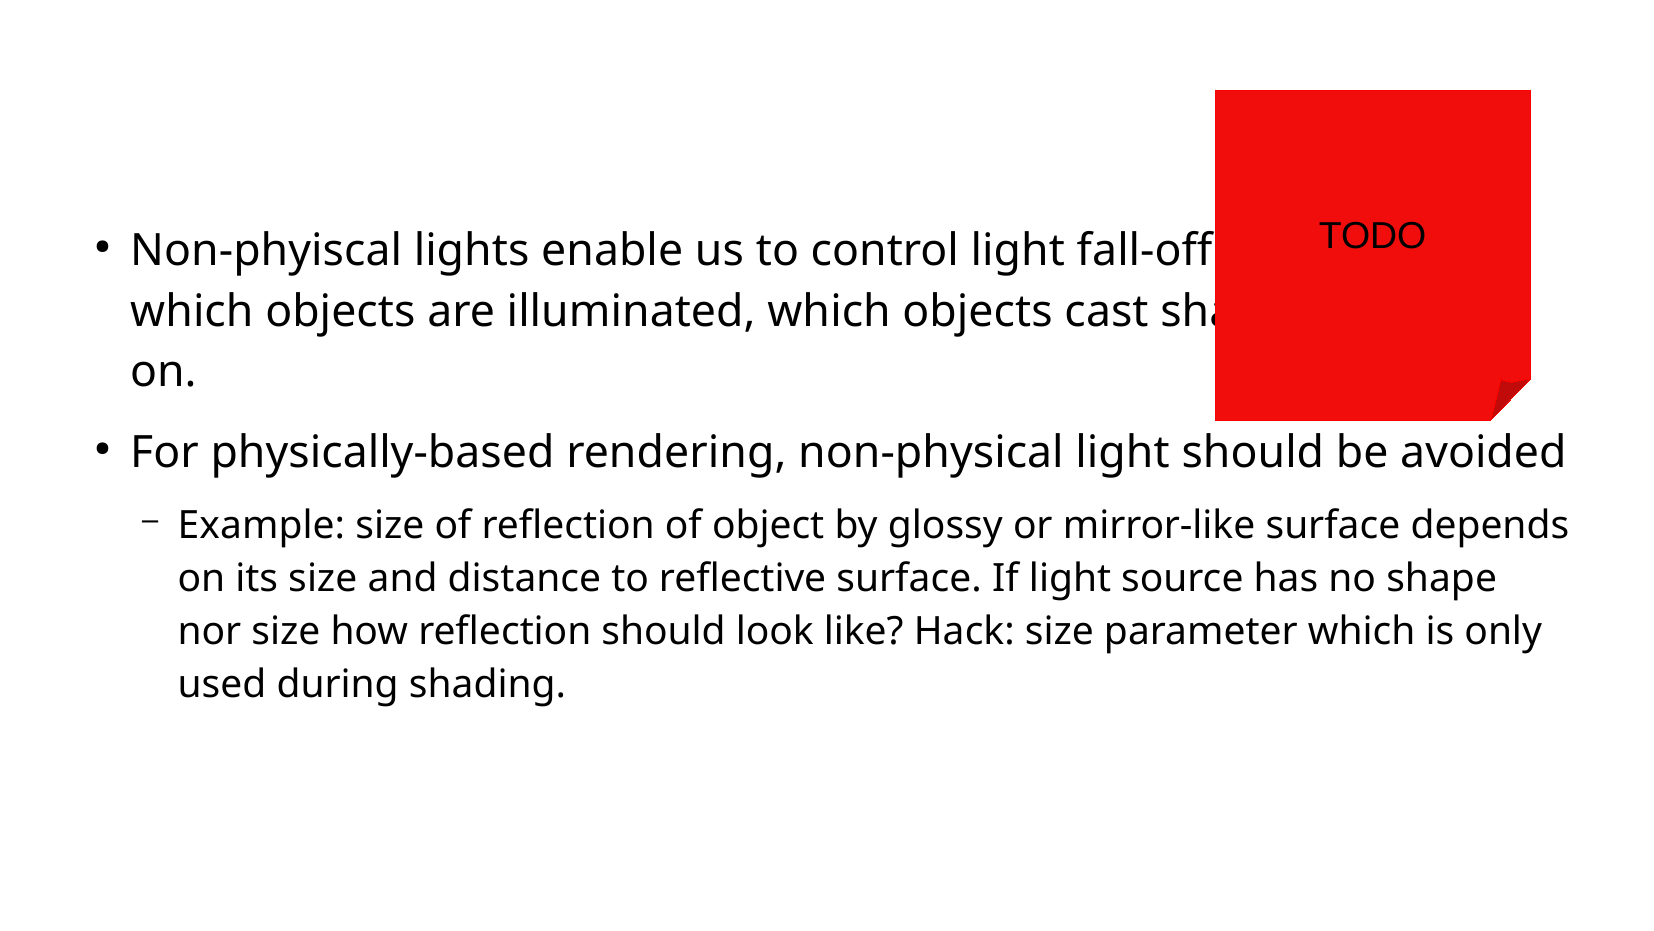

#
TODO
Non-phyiscal lights enable us to control light fall-off with distance, which objects are illuminated, which objects cast shadows and so on.
For physically-based rendering, non-physical light should be avoided
Example: size of reflection of object by glossy or mirror-like surface depends on its size and distance to reflective surface. If light source has no shape nor size how reflection should look like? Hack: size parameter which is only used during shading.